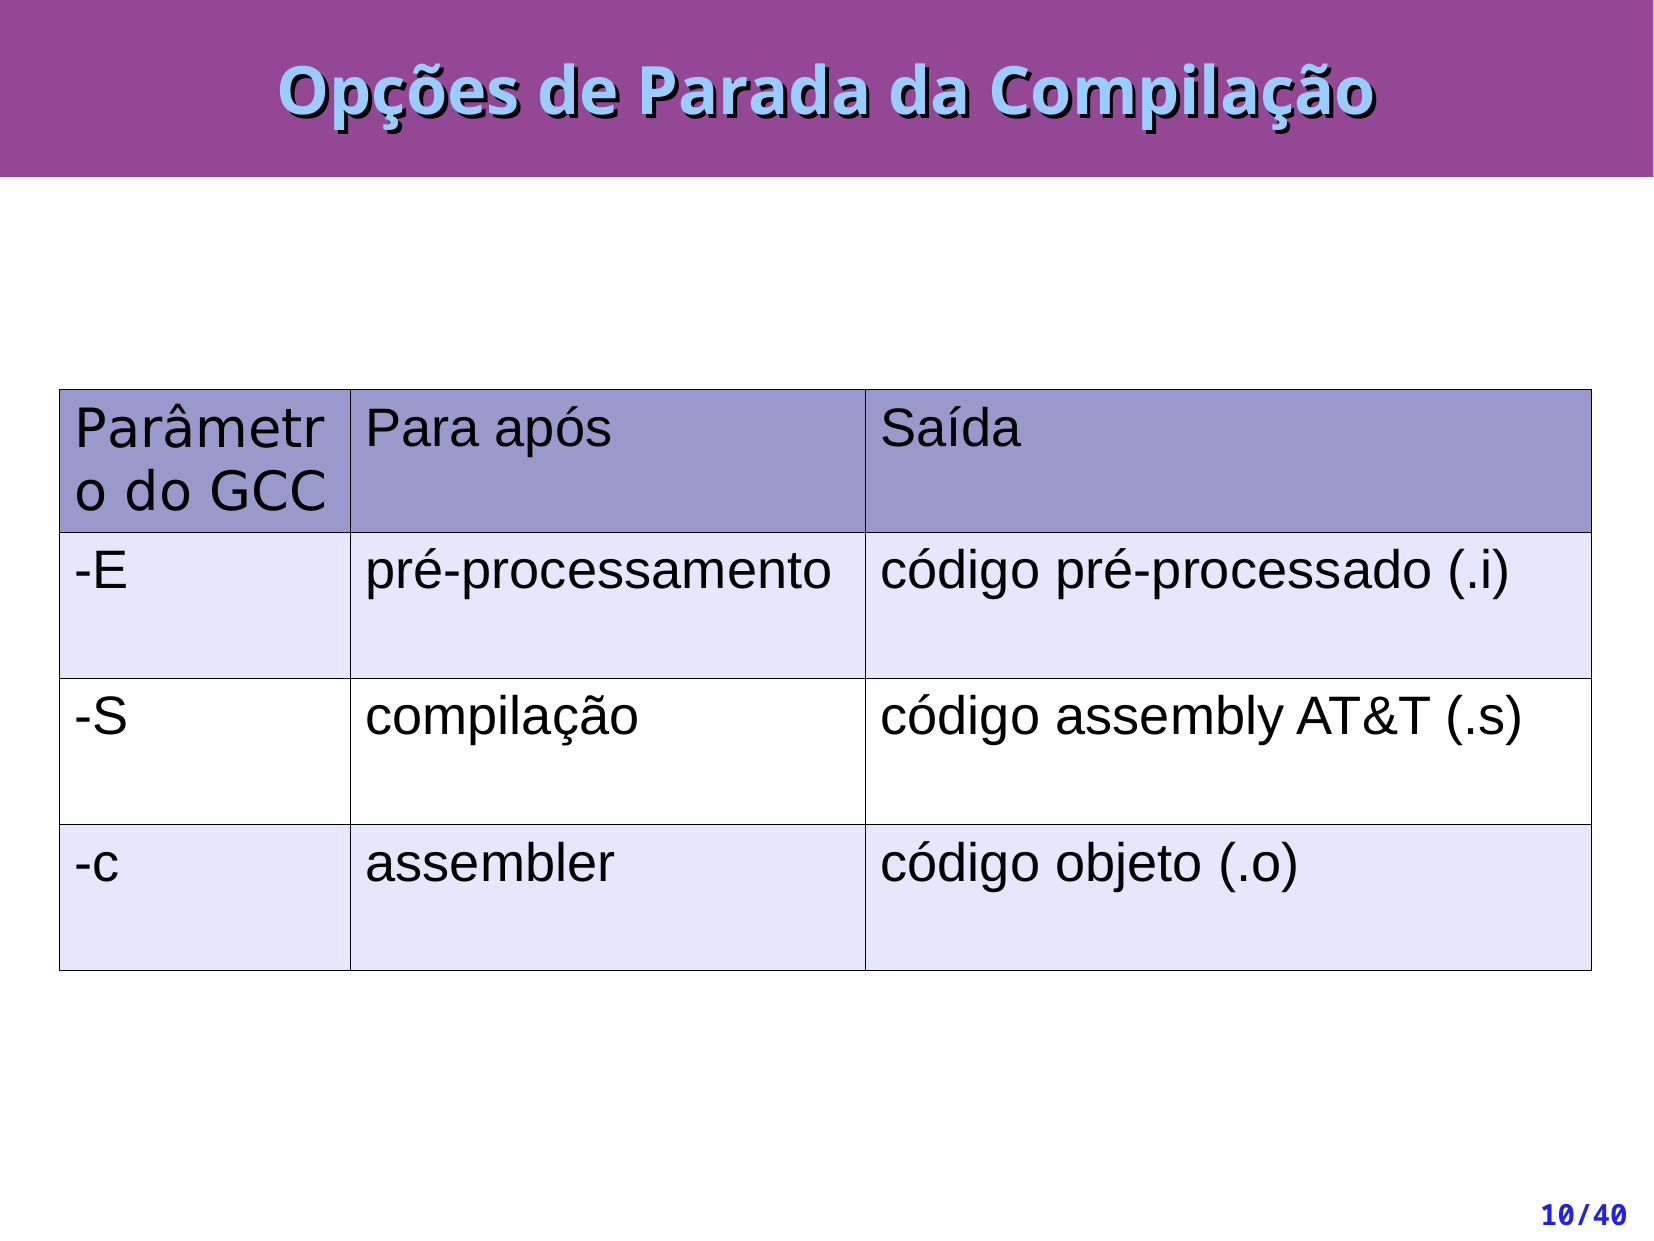

# Opções de Parada da Compilação
| Parâmetro do GCC | Para após | Saída |
| --- | --- | --- |
| -E | pré-processamento | código pré-processado (.i) |
| -S | compilação | código assembly AT&T (.s) |
| -c | assembler | código objeto (.o) |
10